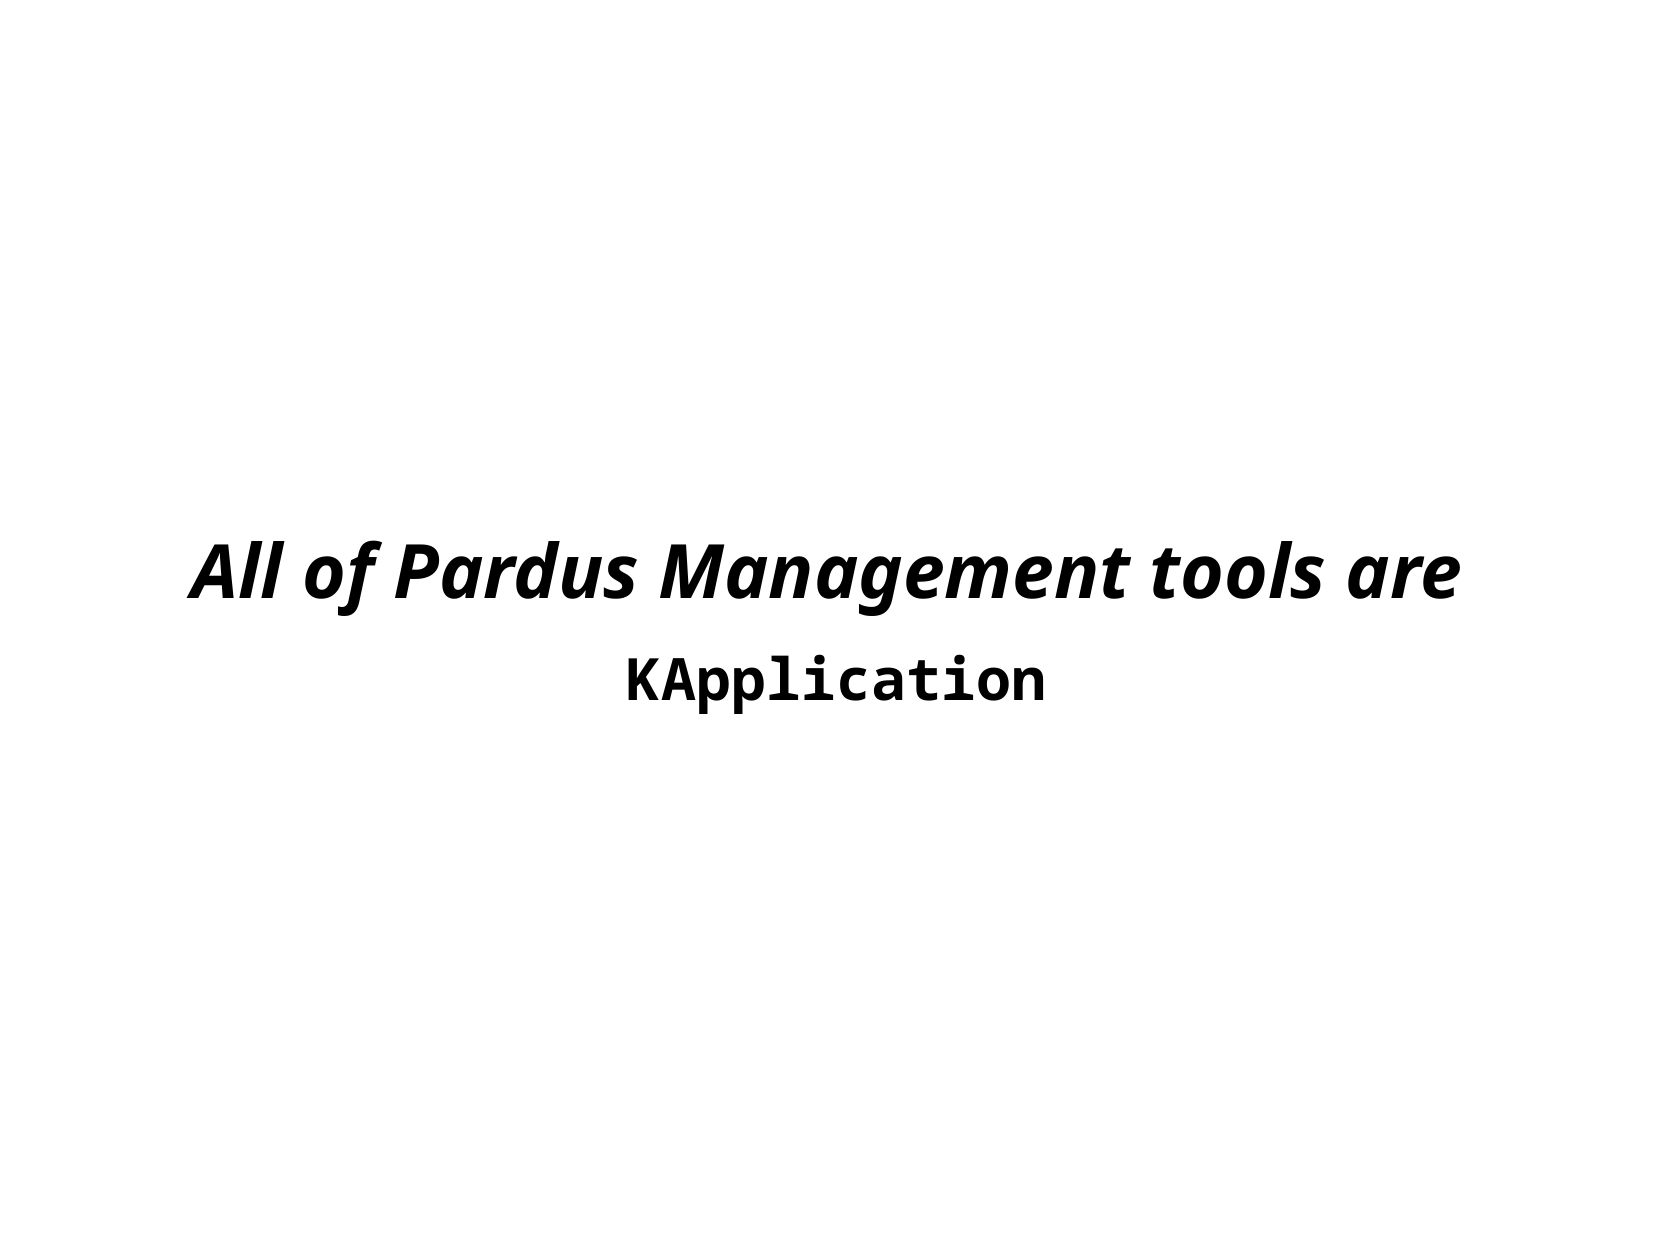

# All of Pardus Management tools are
 KApplication